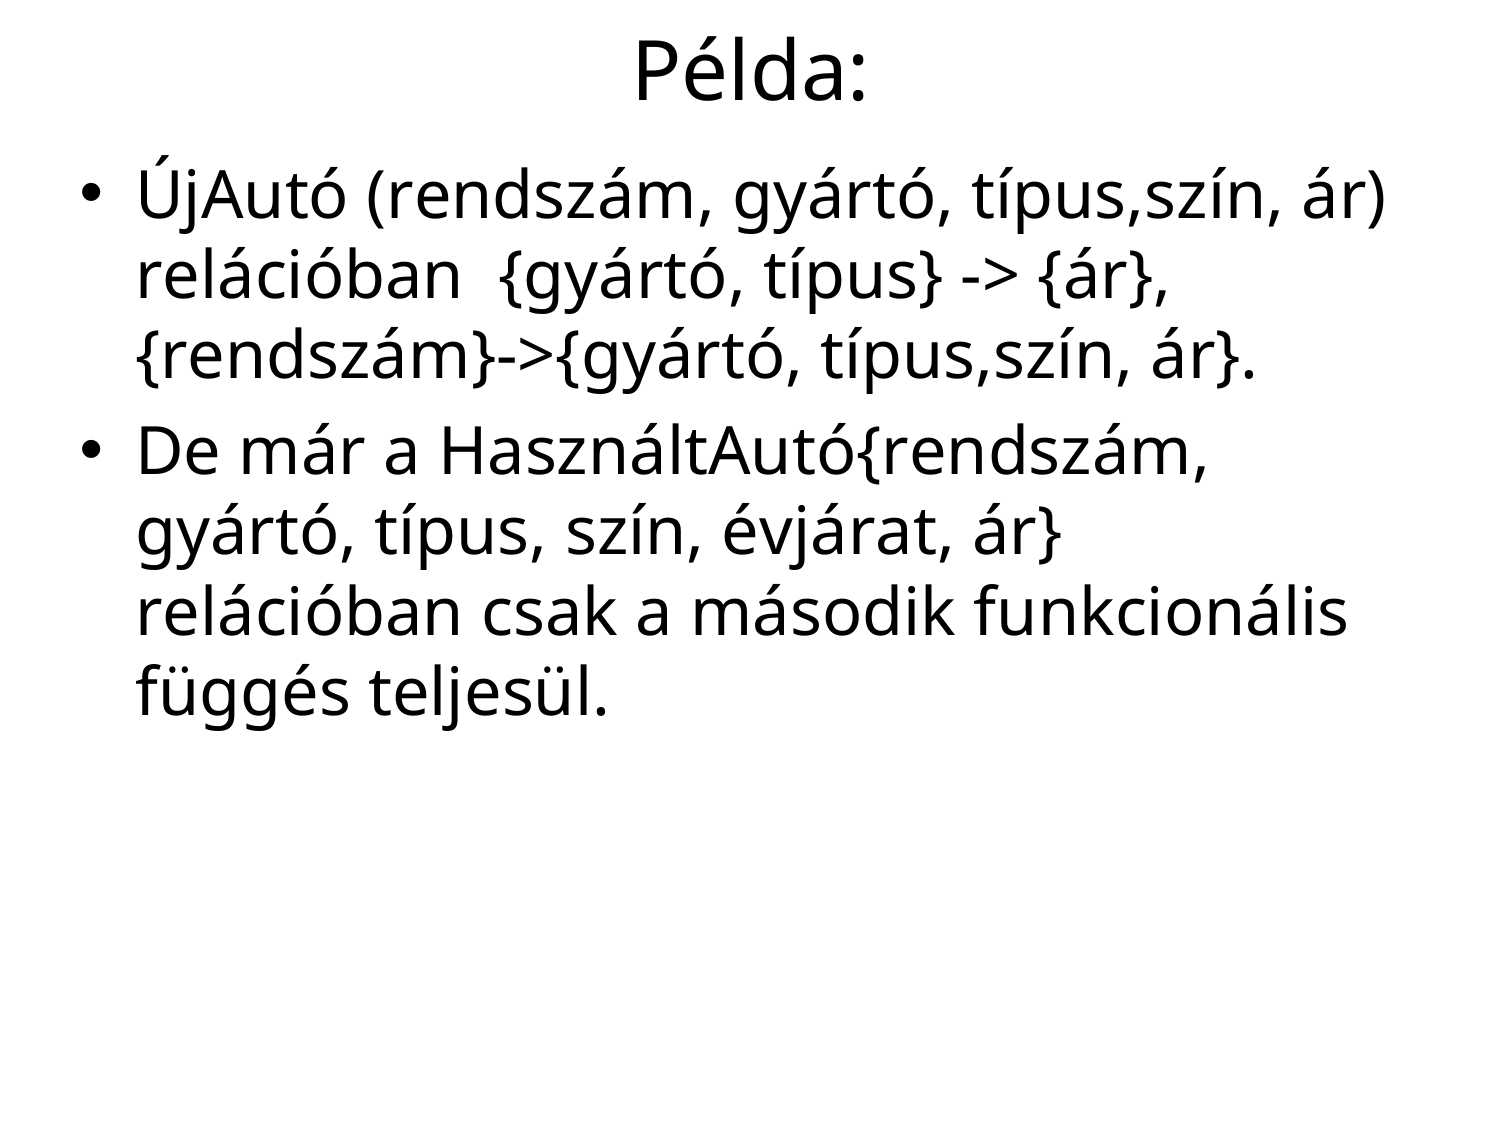

# Példa:
ÚjAutó (rendszám, gyártó, típus,szín, ár) relációban {gyártó, típus} -> {ár}, {rendszám}->{gyártó, típus,szín, ár}.
De már a HasználtAutó{rendszám, gyártó, típus, szín, évjárat, ár} relációban csak a második funkcionális függés teljesül.